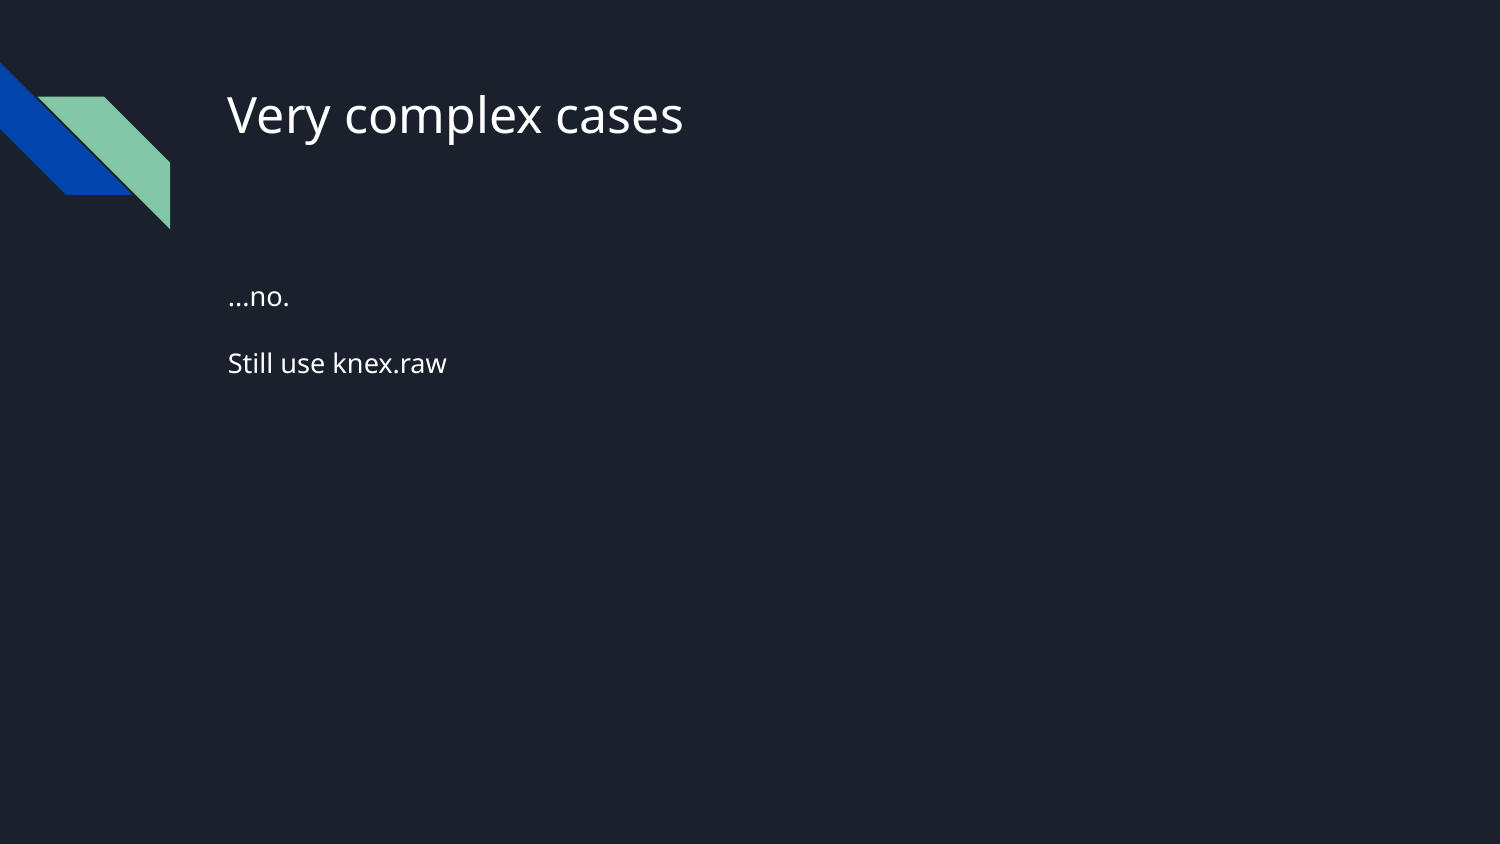

# Very complex cases
...no.
Still use knex.raw